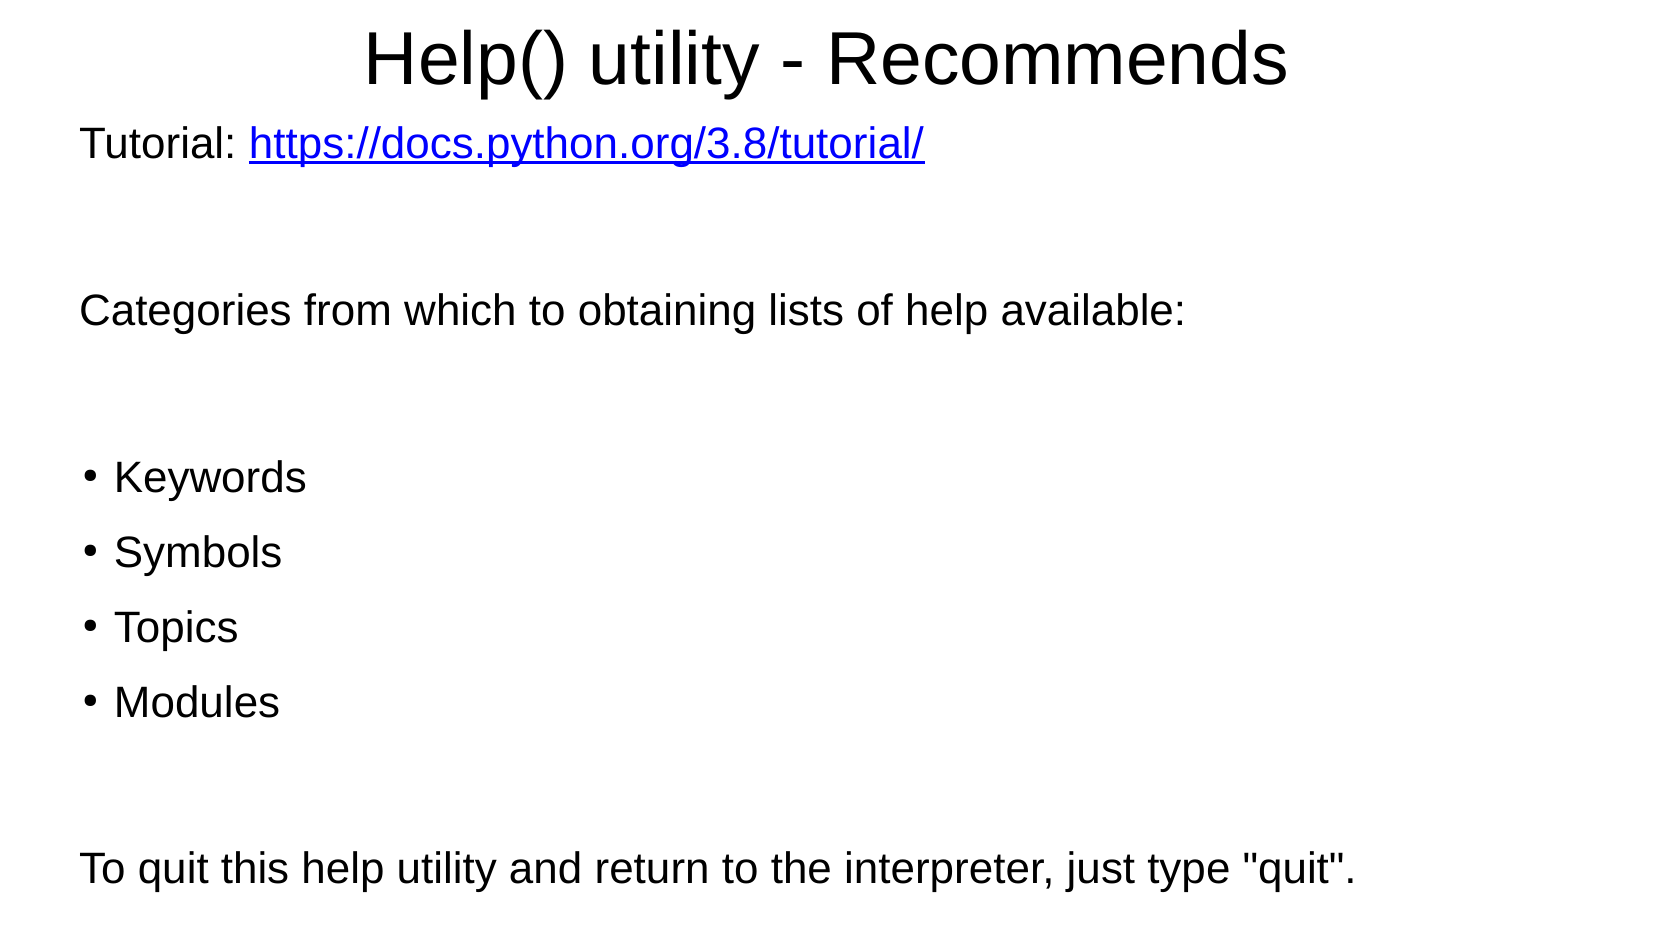

# Help() utility - Recommends
Tutorial: https://docs.python.org/3.8/tutorial/
Categories from which to obtaining lists of help available:
Keywords
Symbols
Topics
Modules
To quit this help utility and return to the interpreter, just type "quit".